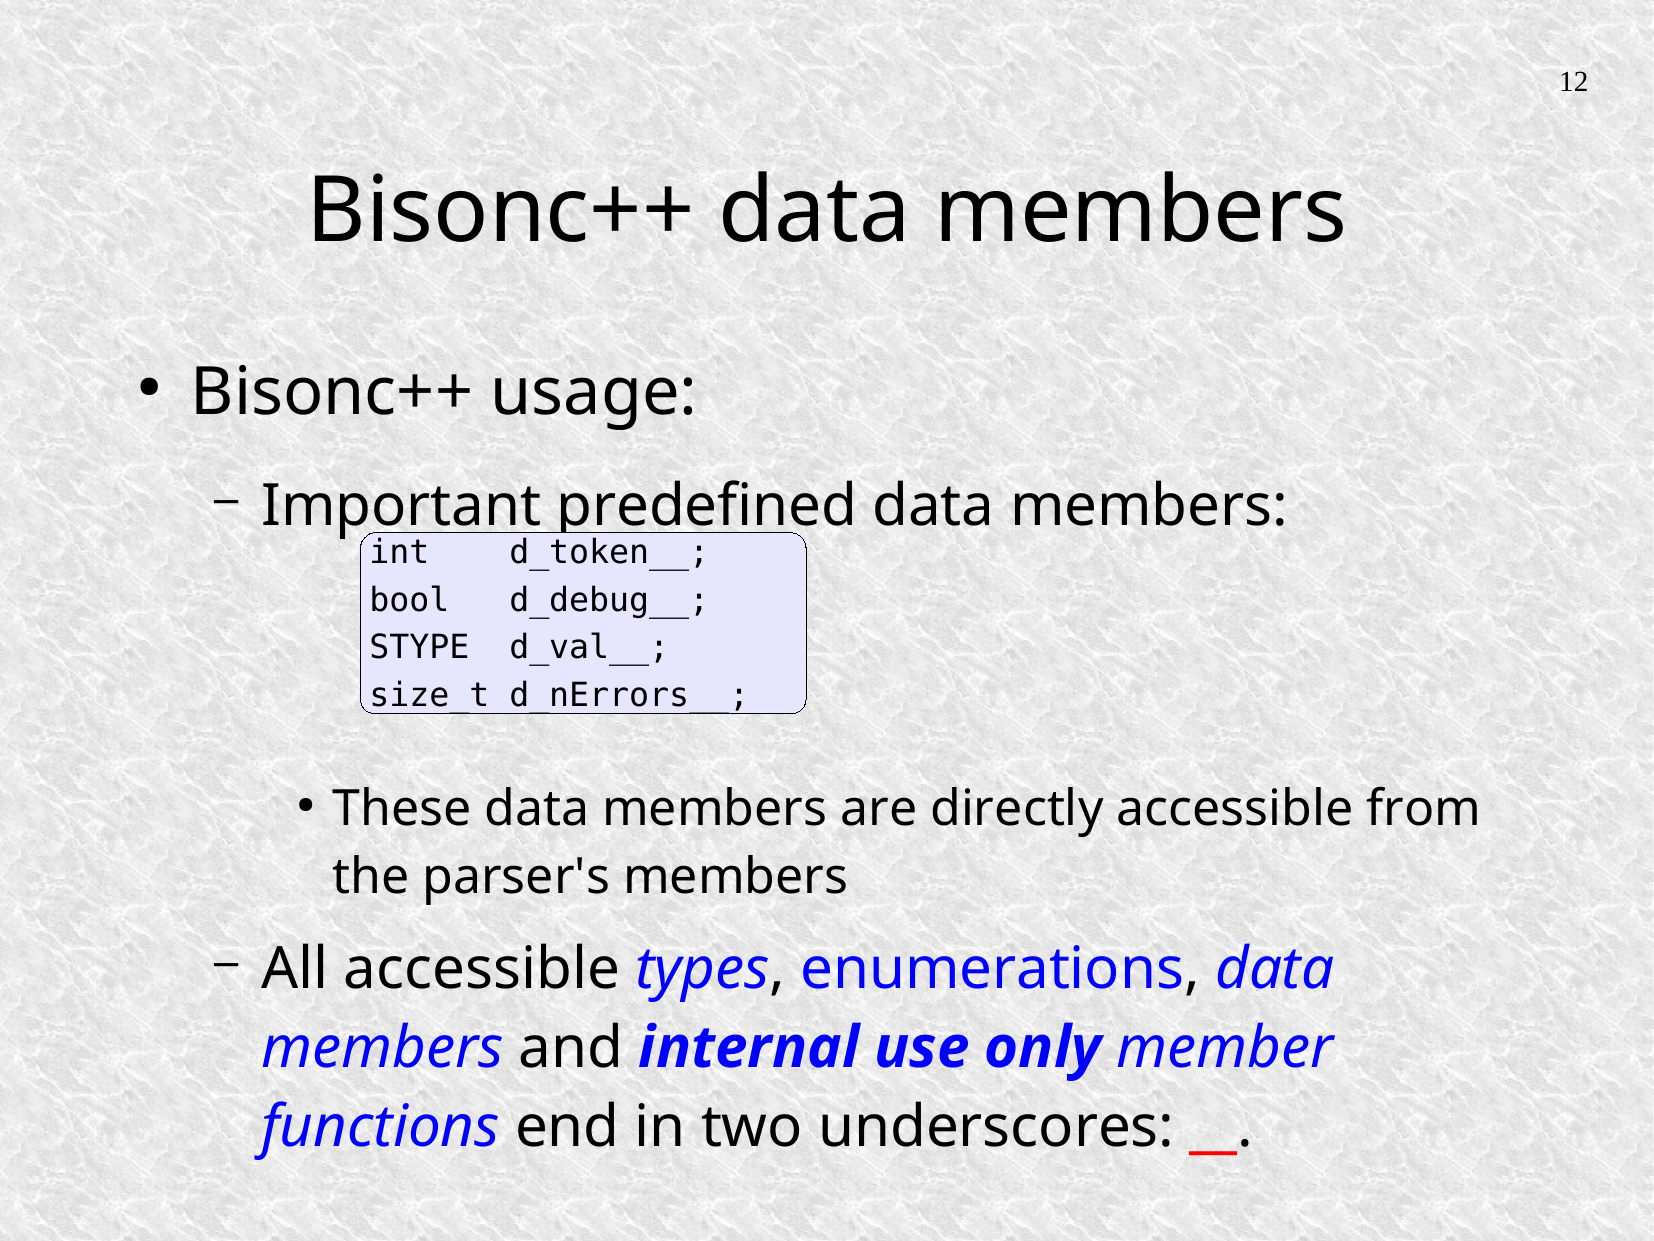

12
# Bisonc++ data members
Bisonc++ usage:
Important predefined data members:
These data members are directly accessible from the parser's members
All accessible types, enumerations, data members and internal use only member functions end in two underscores: __.
int d_token__;
bool d_debug__;
STYPE d_val__;
size_t d_nErrors__;